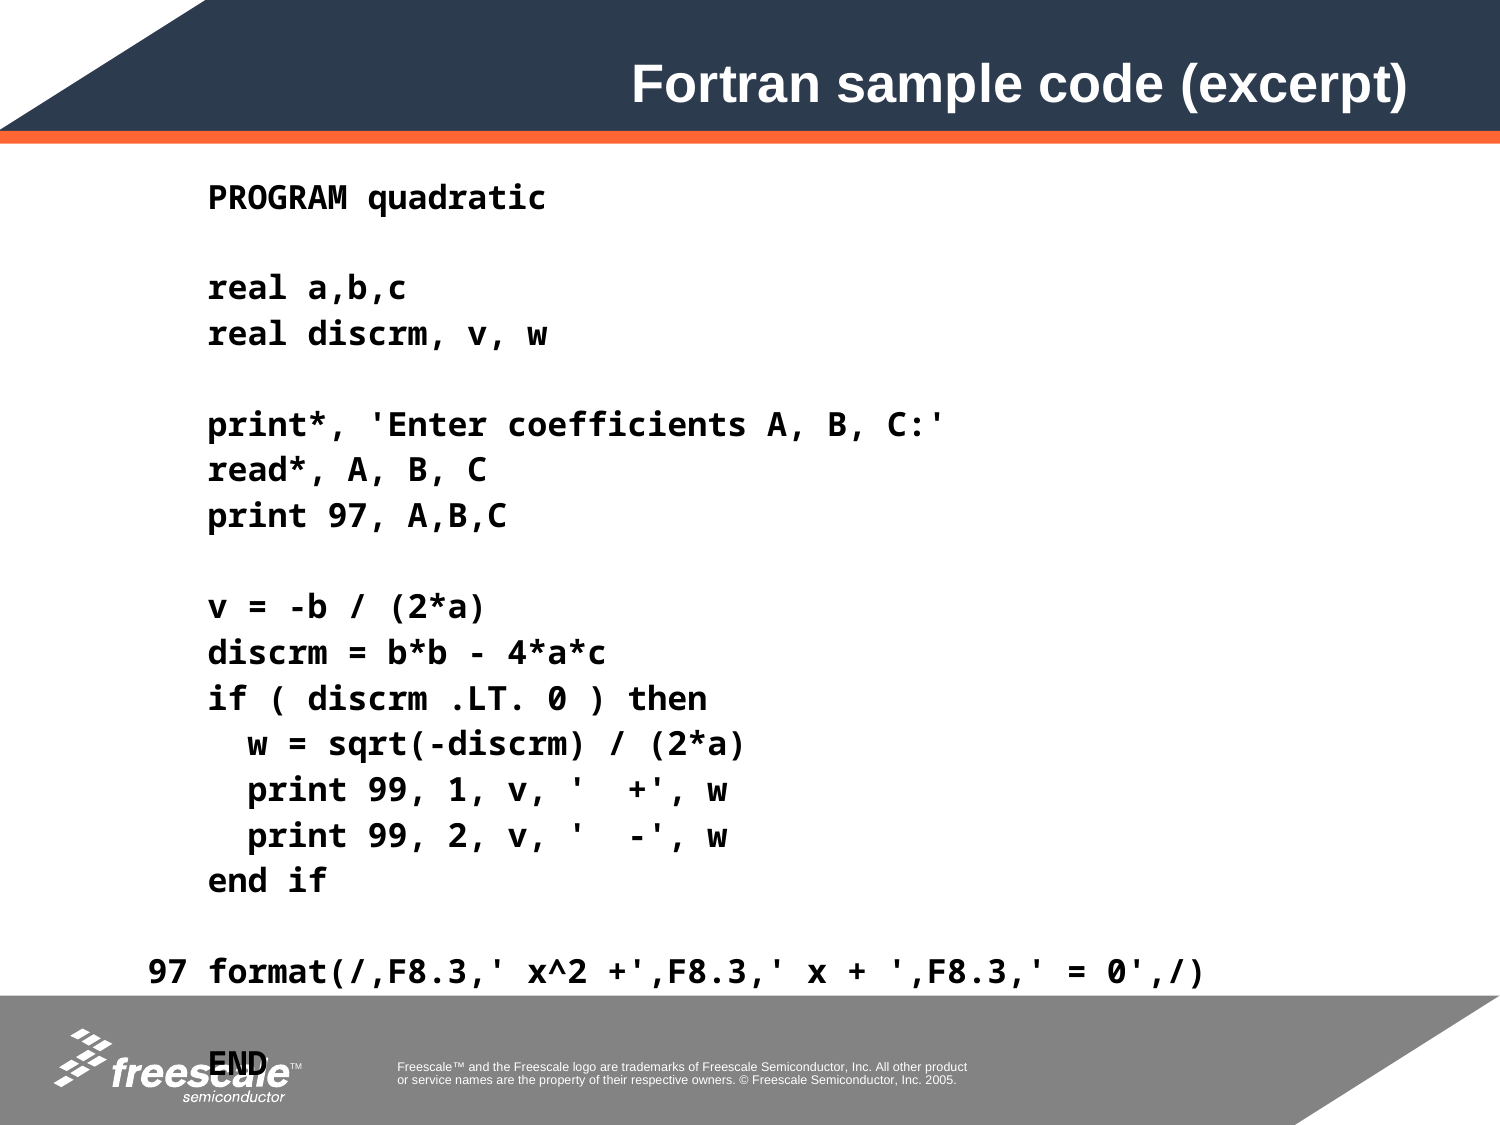

# Fortran sample code (excerpt)
 PROGRAM quadratic
 real a,b,c
 real discrm, v, w
 print*, 'Enter coefficients A, B, C:'
 read*, A, B, C
 print 97, A,B,C
 v = -b / (2*a)
 discrm = b*b - 4*a*c
 if ( discrm .LT. 0 ) then
 w = sqrt(-discrm) / (2*a)
 print 99, 1, v, ' +', w
 print 99, 2, v, ' -', w
 end if
 97 format(/,F8.3,' x^2 +',F8.3,' x + ',F8.3,' = 0',/)
 END